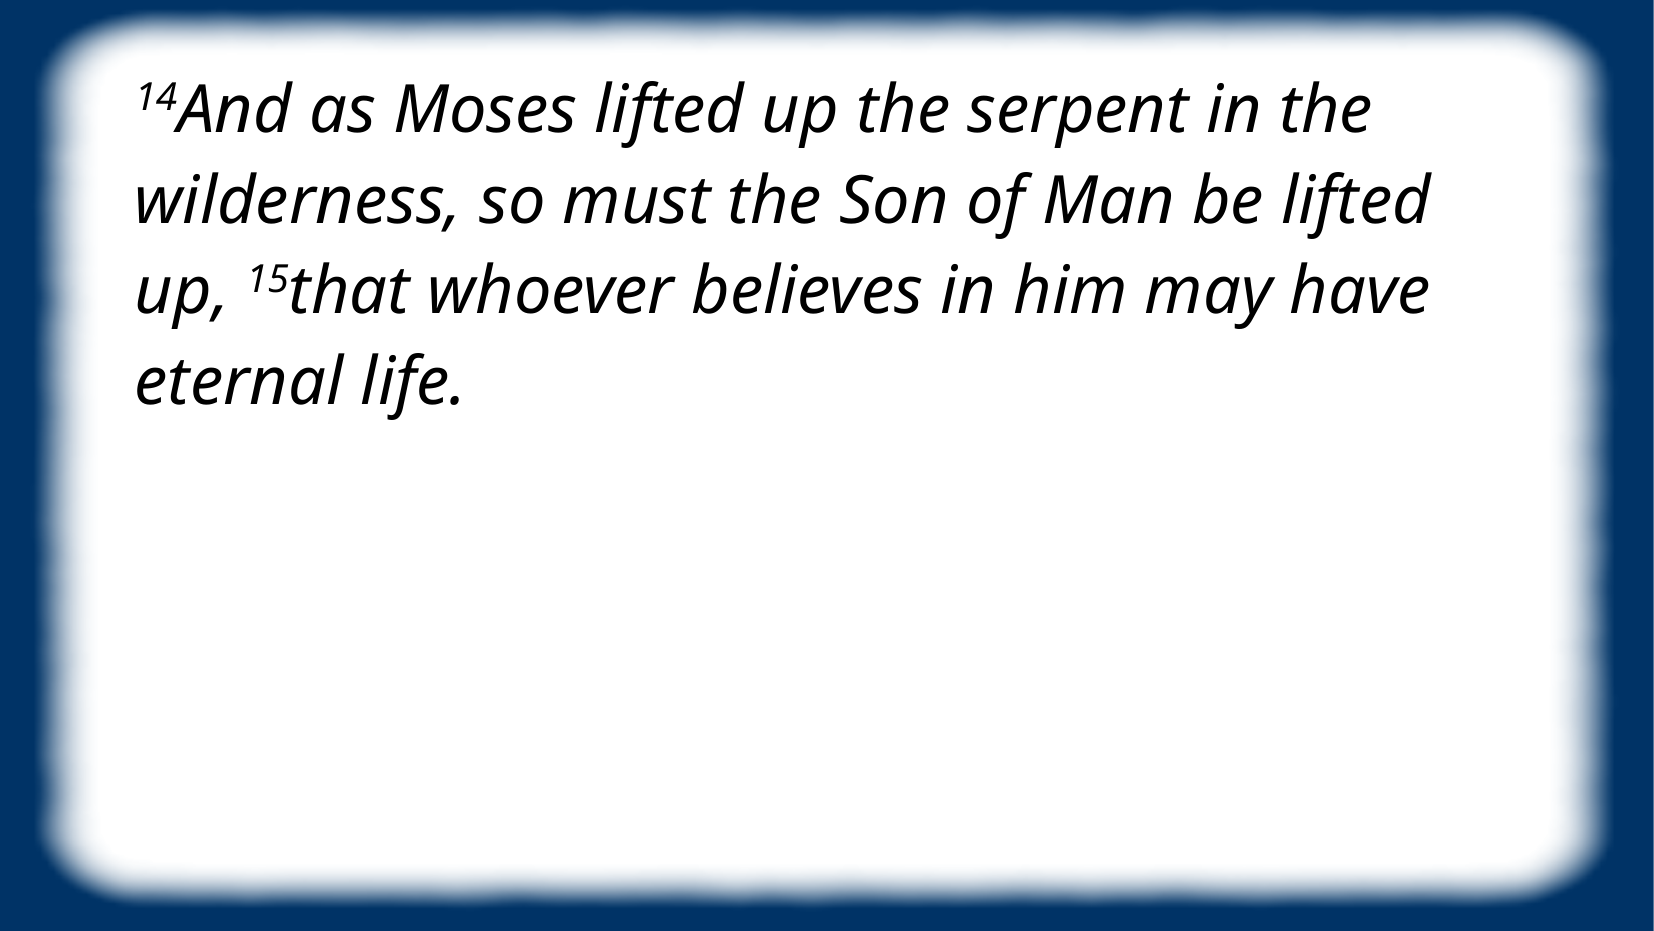

14And as Moses lifted up the serpent in the wilderness, so must the Son of Man be lifted up, 15that whoever believes in him may have eternal life.